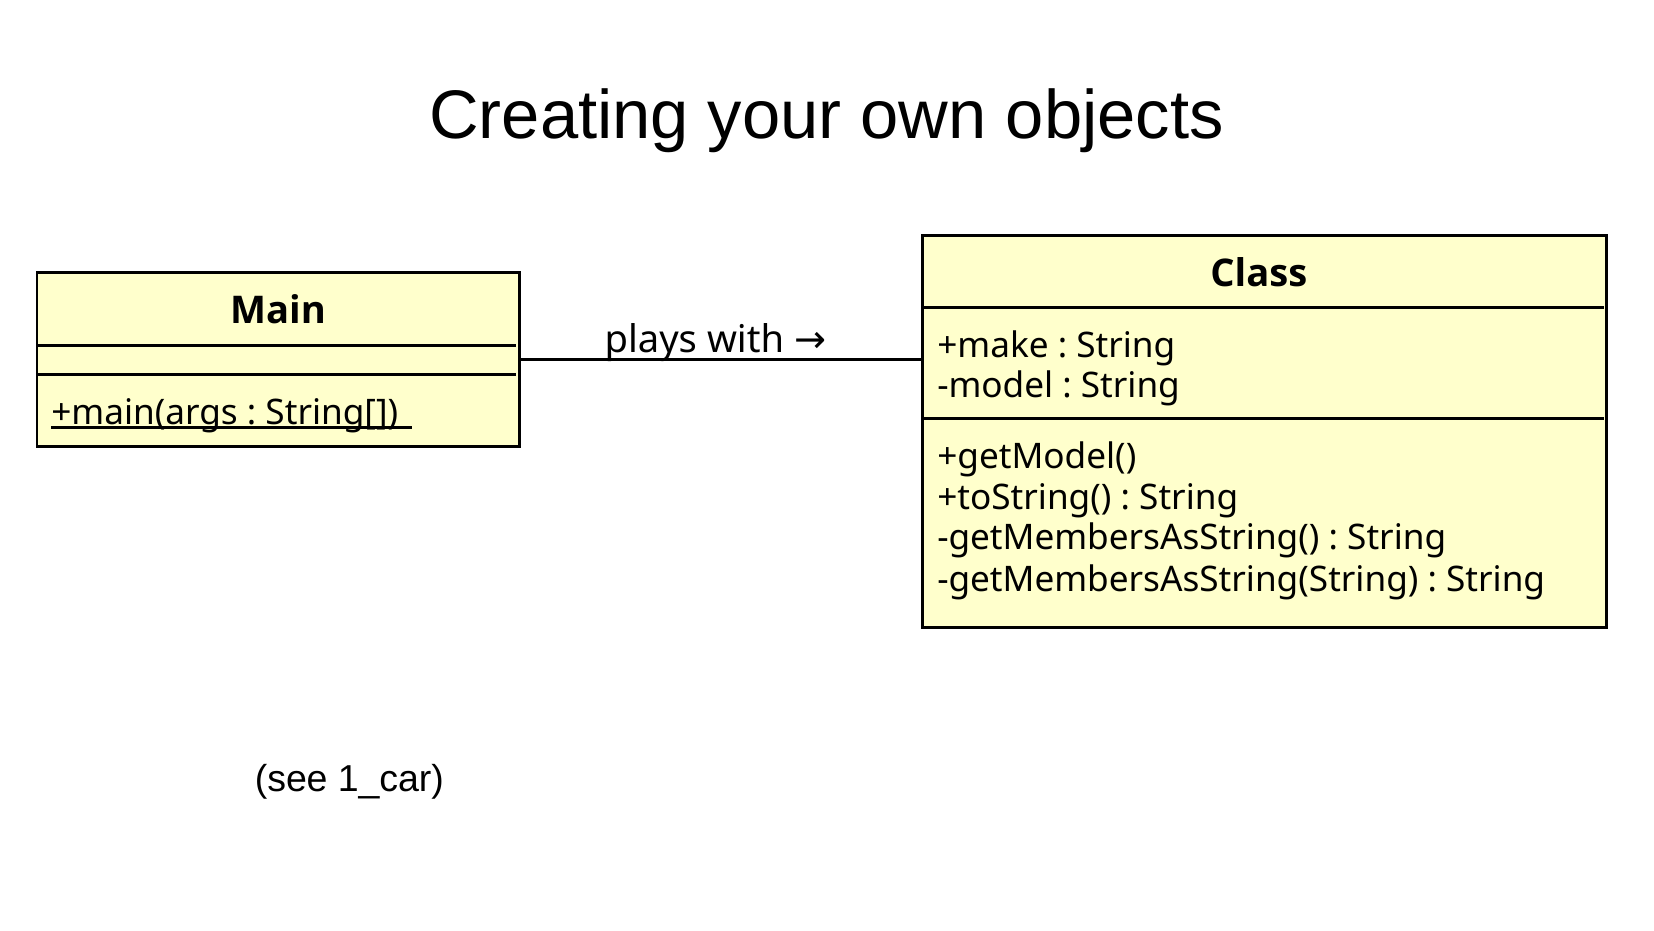

# Creating your own objects
(see 1_car)